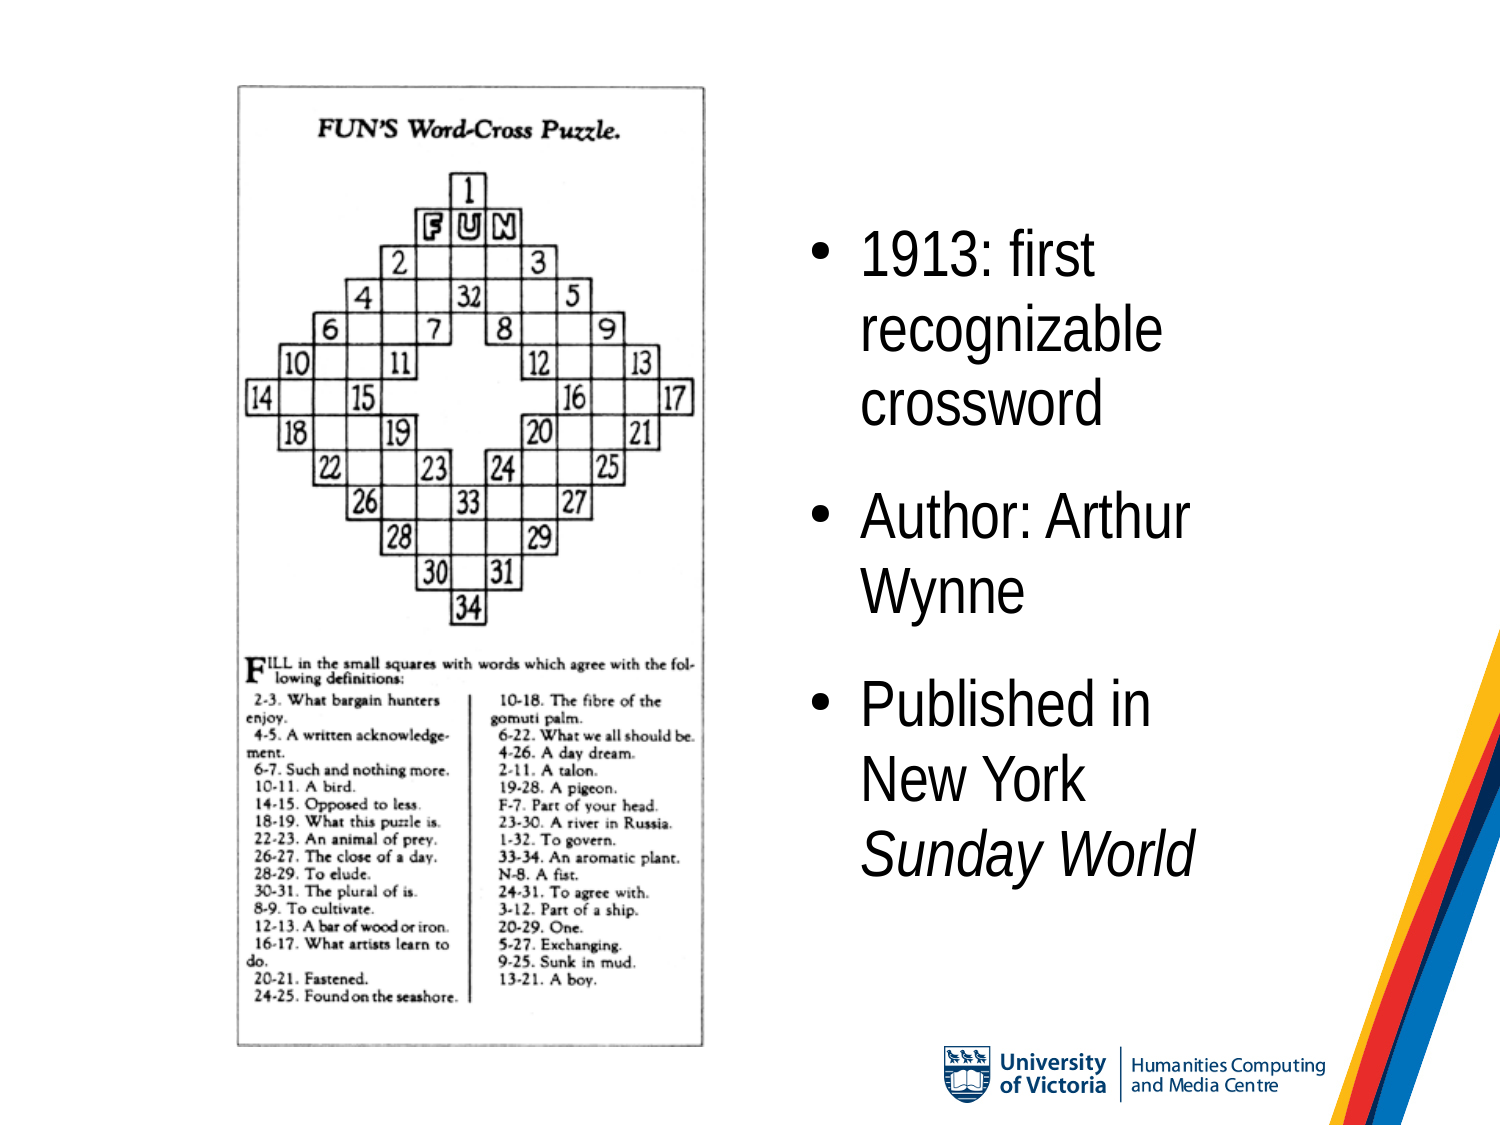

# 1913: first recognizable crossword
Author: Arthur Wynne
Published in New York Sunday World